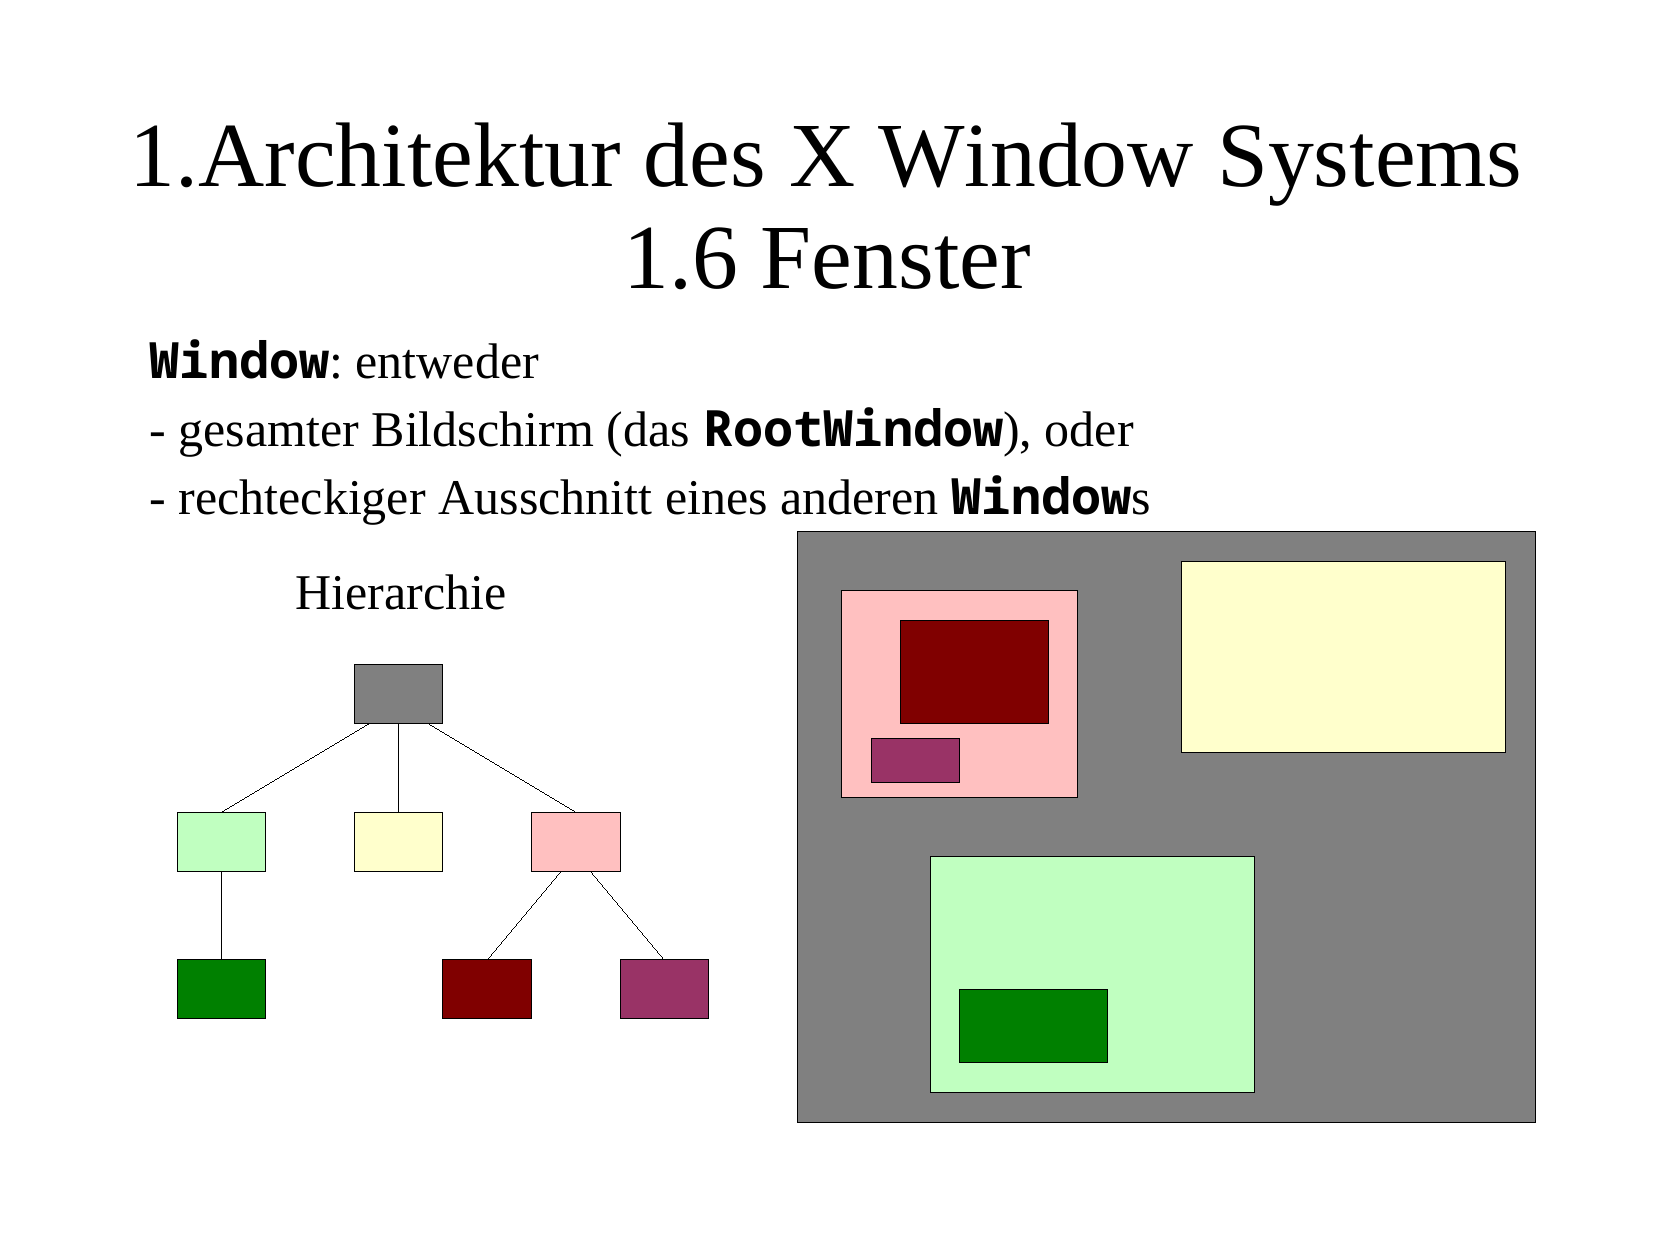

# 1.Architektur des X Window Systems 1.6 Fenster
Window: entweder
- gesamter Bildschirm (das RootWindow), oder
- rechteckiger Ausschnitt eines anderen Windows
Hierarchie